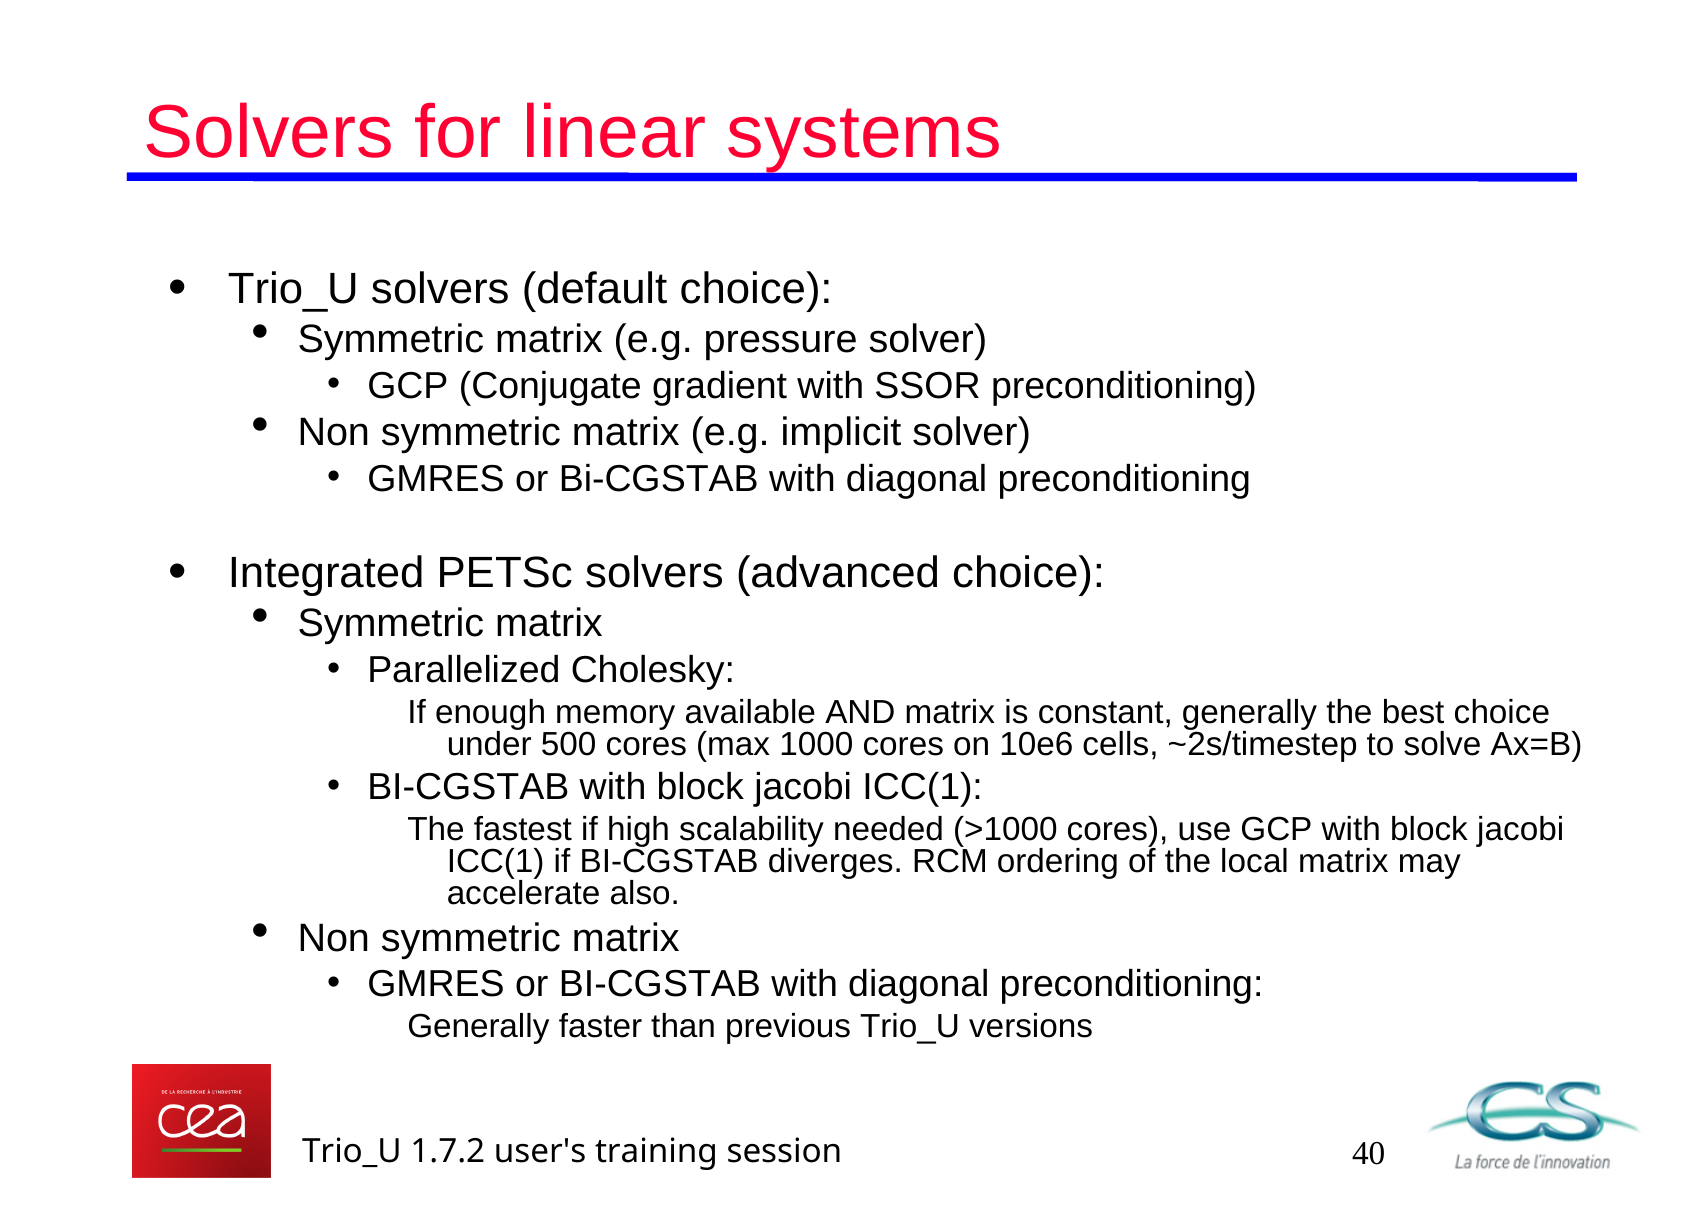

# Solvers for linear systems
Trio_U solvers (default choice):
Symmetric matrix (e.g. pressure solver)
GCP (Conjugate gradient with SSOR preconditioning)
Non symmetric matrix (e.g. implicit solver)
GMRES or Bi-CGSTAB with diagonal preconditioning
Integrated PETSc solvers (advanced choice):
Symmetric matrix
Parallelized Cholesky:
If enough memory available AND matrix is constant, generally the best choice under 500 cores (max 1000 cores on 10e6 cells, ~2s/timestep to solve Ax=B)
BI-CGSTAB with block jacobi ICC(1):
The fastest if high scalability needed (>1000 cores), use GCP with block jacobi ICC(1) if BI-CGSTAB diverges. RCM ordering of the local matrix may accelerate also.
Non symmetric matrix
GMRES or BI-CGSTAB with diagonal preconditioning:
Generally faster than previous Trio_U versions
Trio_U 1.7.2 user's training session
40